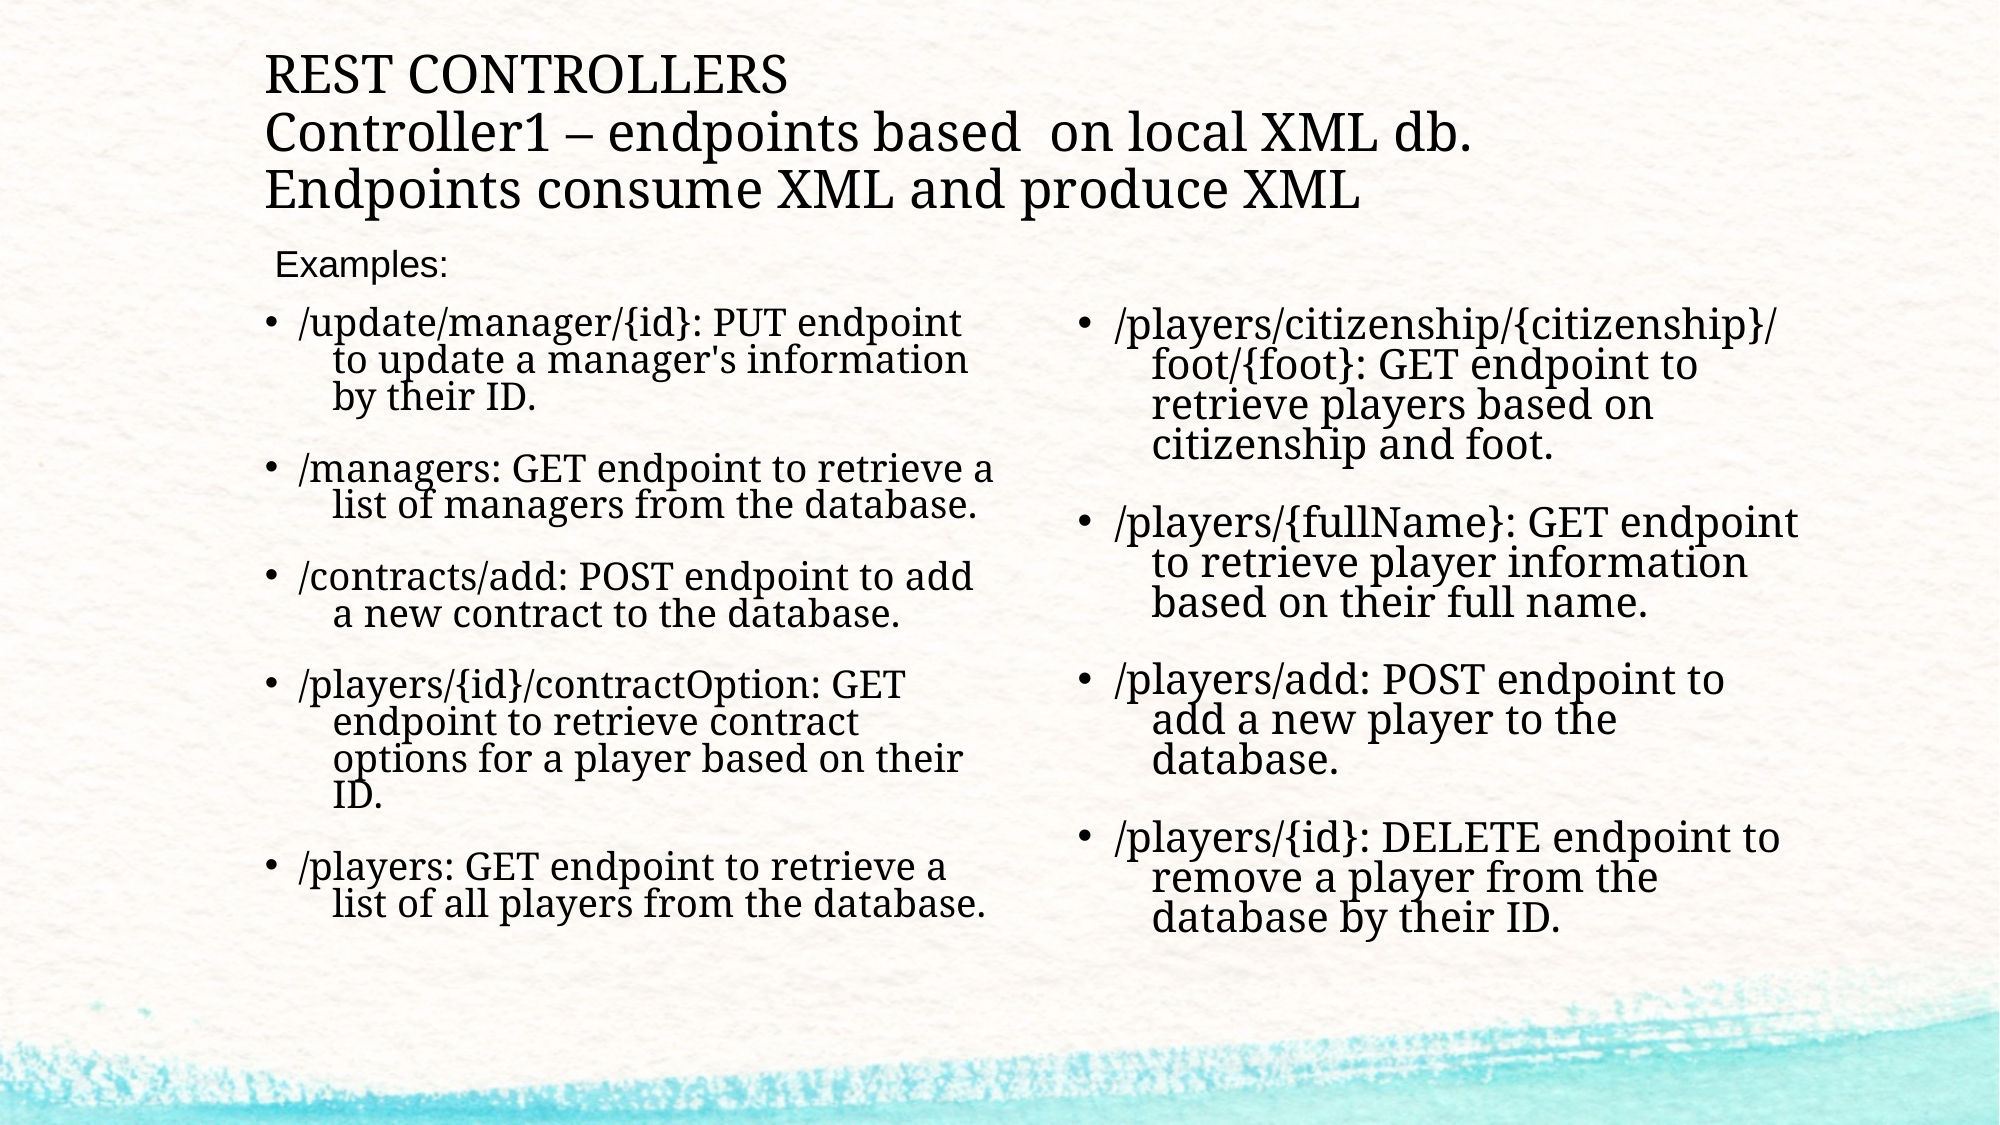

# REST CONTROLLERS Controller1 – endpoints based on local XML db. Endpoints consume XML and produce XML
Examples:
/update/manager/{id}: PUT endpoint to update a manager's information by their ID.
/managers: GET endpoint to retrieve a list of managers from the database.
/contracts/add: POST endpoint to add a new contract to the database.
/players/{id}/contractOption: GET endpoint to retrieve contract options for a player based on their ID.
/players: GET endpoint to retrieve a list of all players from the database.
/players/citizenship/{citizenship}/foot/{foot}: GET endpoint to retrieve players based on citizenship and foot.
/players/{fullName}: GET endpoint to retrieve player information based on their full name.
/players/add: POST endpoint to add a new player to the database.
/players/{id}: DELETE endpoint to remove a player from the database by their ID.